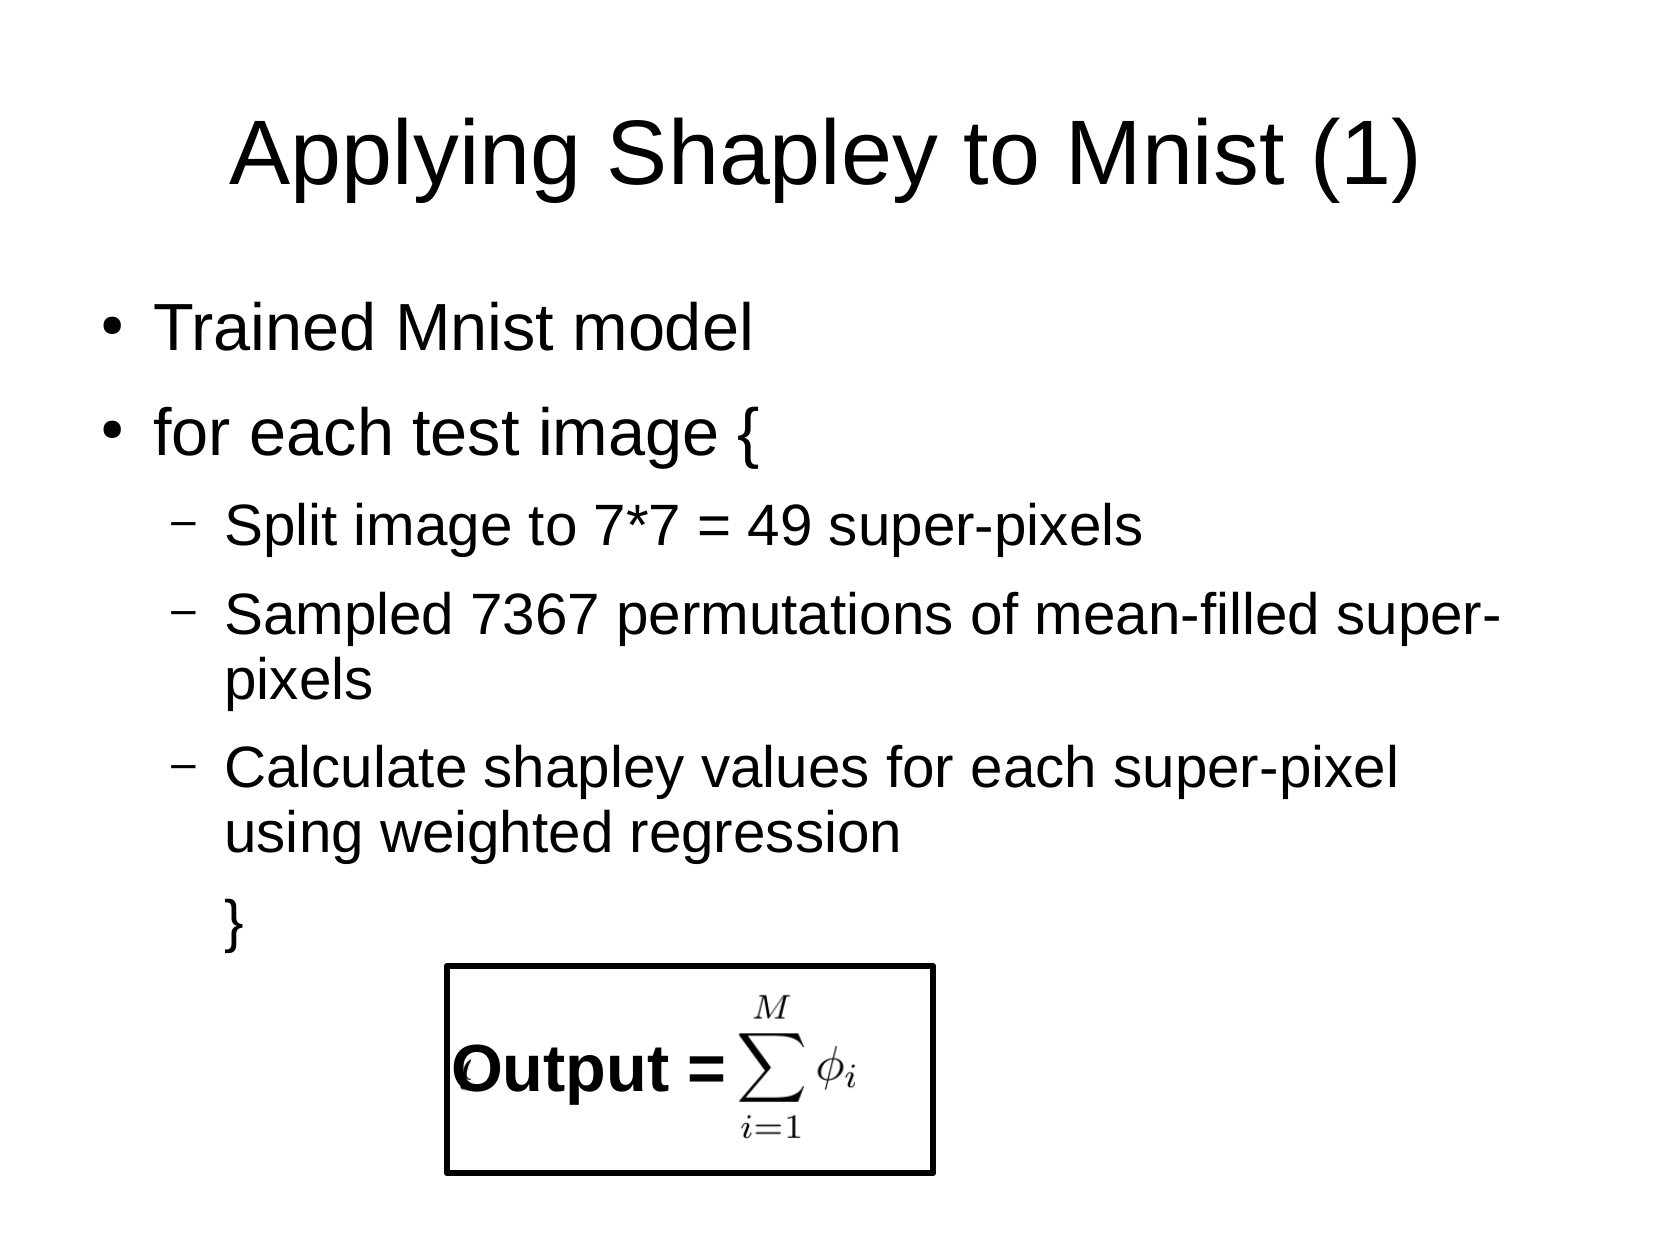

# Applying Shapley to Mnist (1)
Trained Mnist model
for each test image {
Split image to 7*7 = 49 super-pixels
Sampled 7367 permutations of mean-filled super-pixels
Calculate shapley values for each super-pixel
using weighted regression
}
Output =